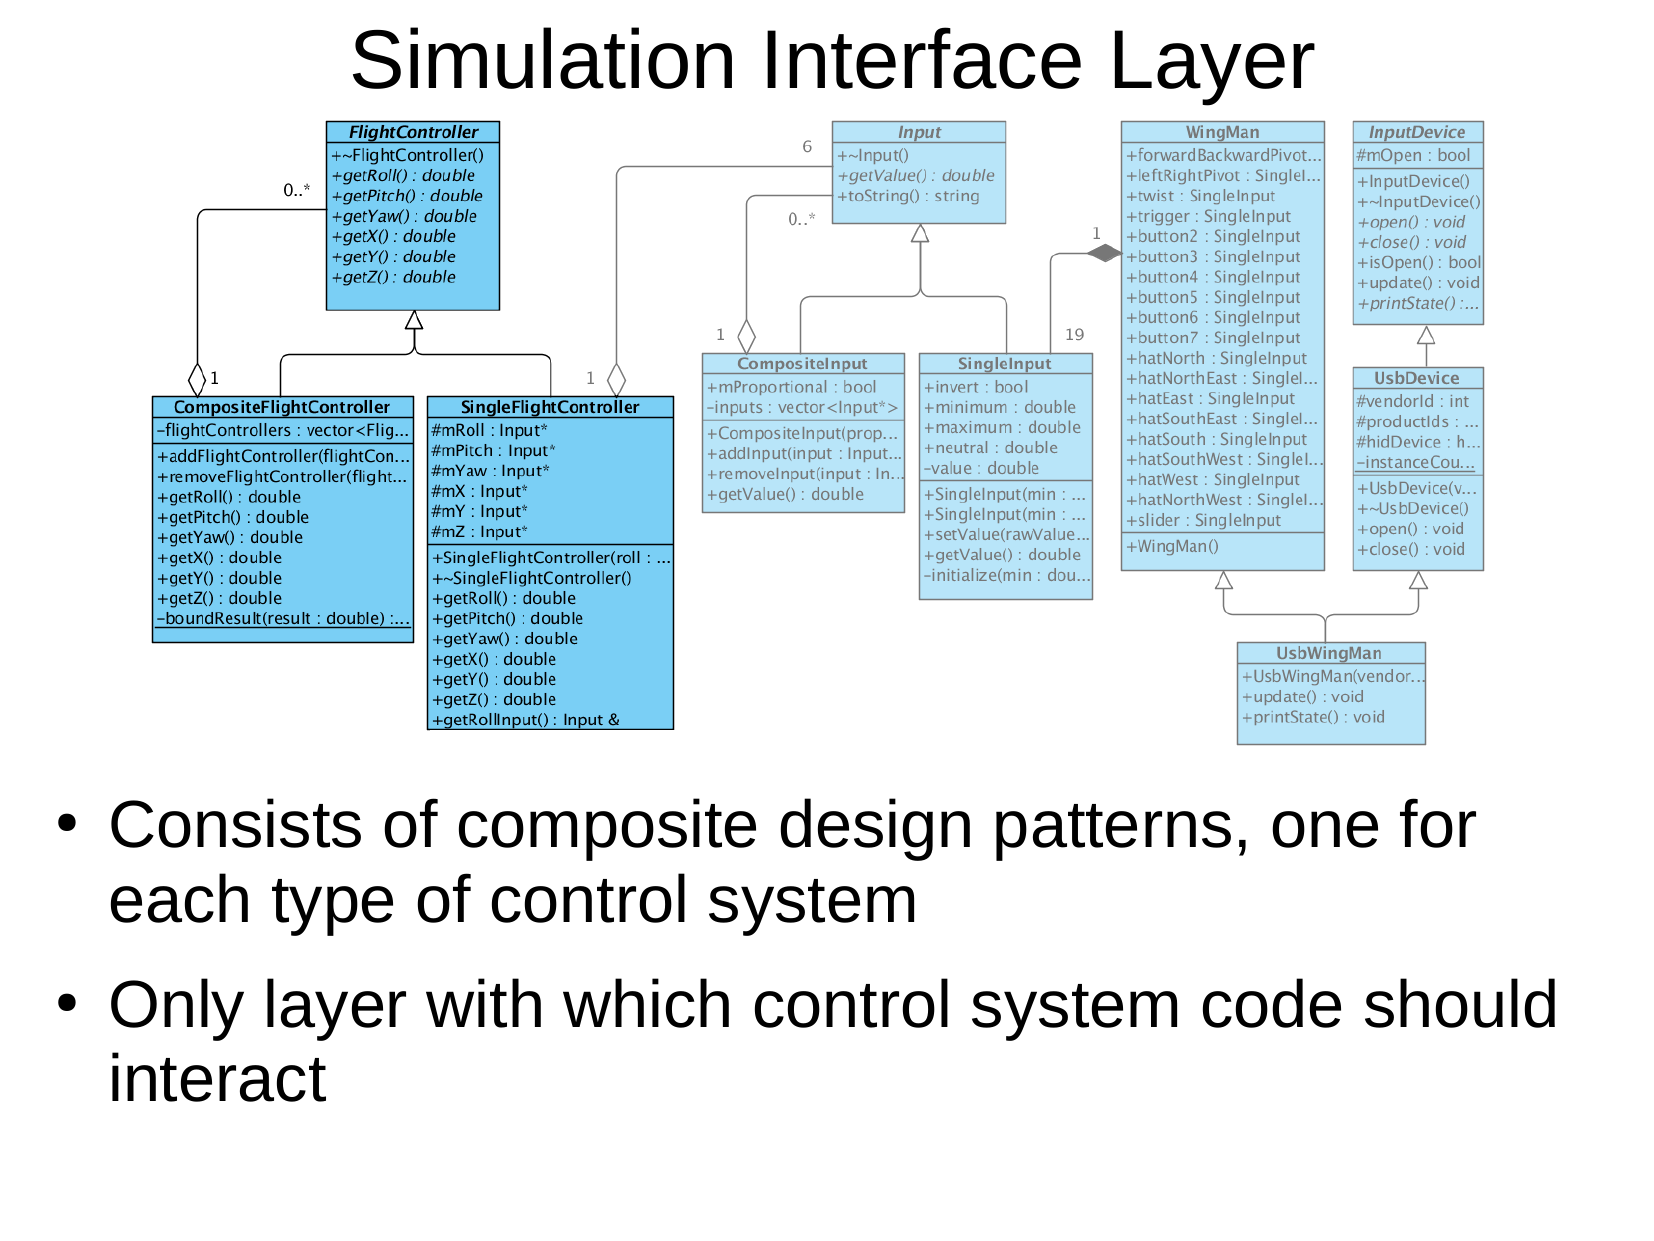

Simulation Interface Layer
# Consists of composite design patterns, one for each type of control system
Only layer with which control system code should interact